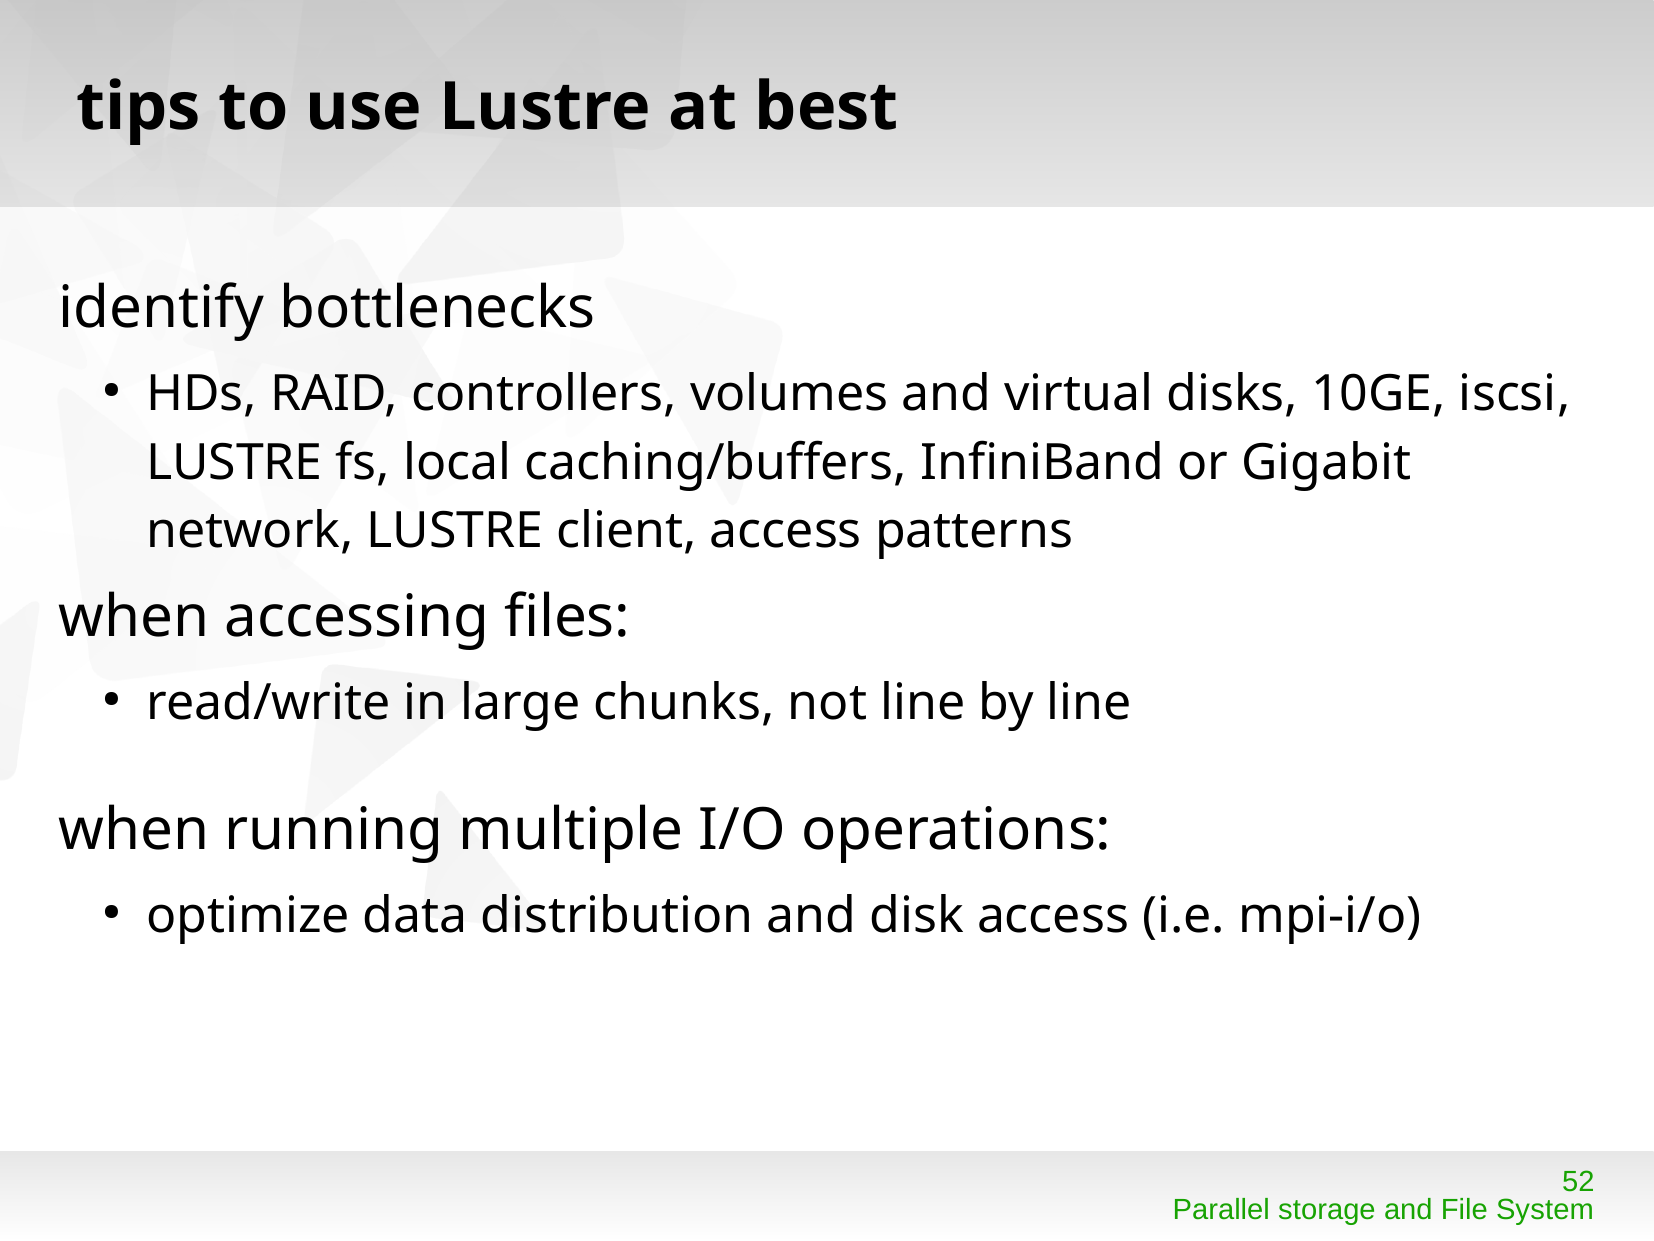

# tips to use Lustre at best
identify bottlenecks
HDs, RAID, controllers, volumes and virtual disks, 10GE, iscsi, LUSTRE fs, local caching/buffers, InfiniBand or Gigabit network, LUSTRE client, access patterns
when accessing files:
read/write in large chunks, not line by line
when running multiple I/O operations:
optimize data distribution and disk access (i.e. mpi-i/o)
52
Parallel storage and File System